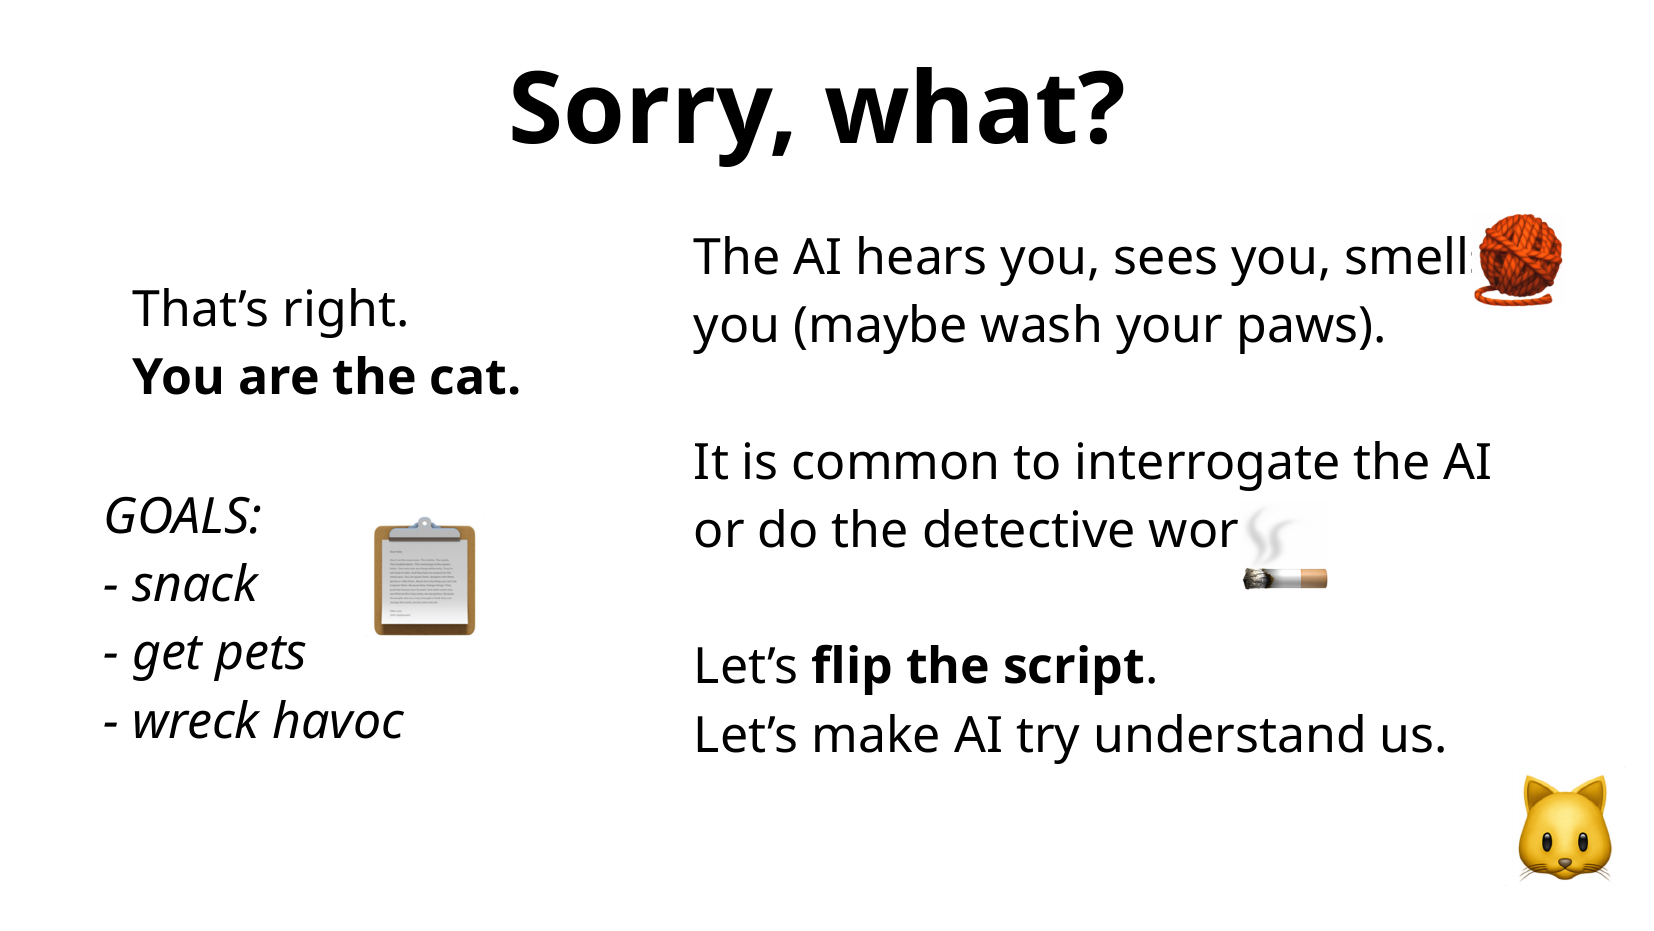

Sorry, what?
The AI hears you, sees you, smells you (maybe wash your paws).
It is common to interrogate the AI or do the detective work.
Let’s flip the script.
Let’s make AI try understand us.
That’s right.
You are the cat.
GOALS:
- snack
- get pets
- wreck havoc